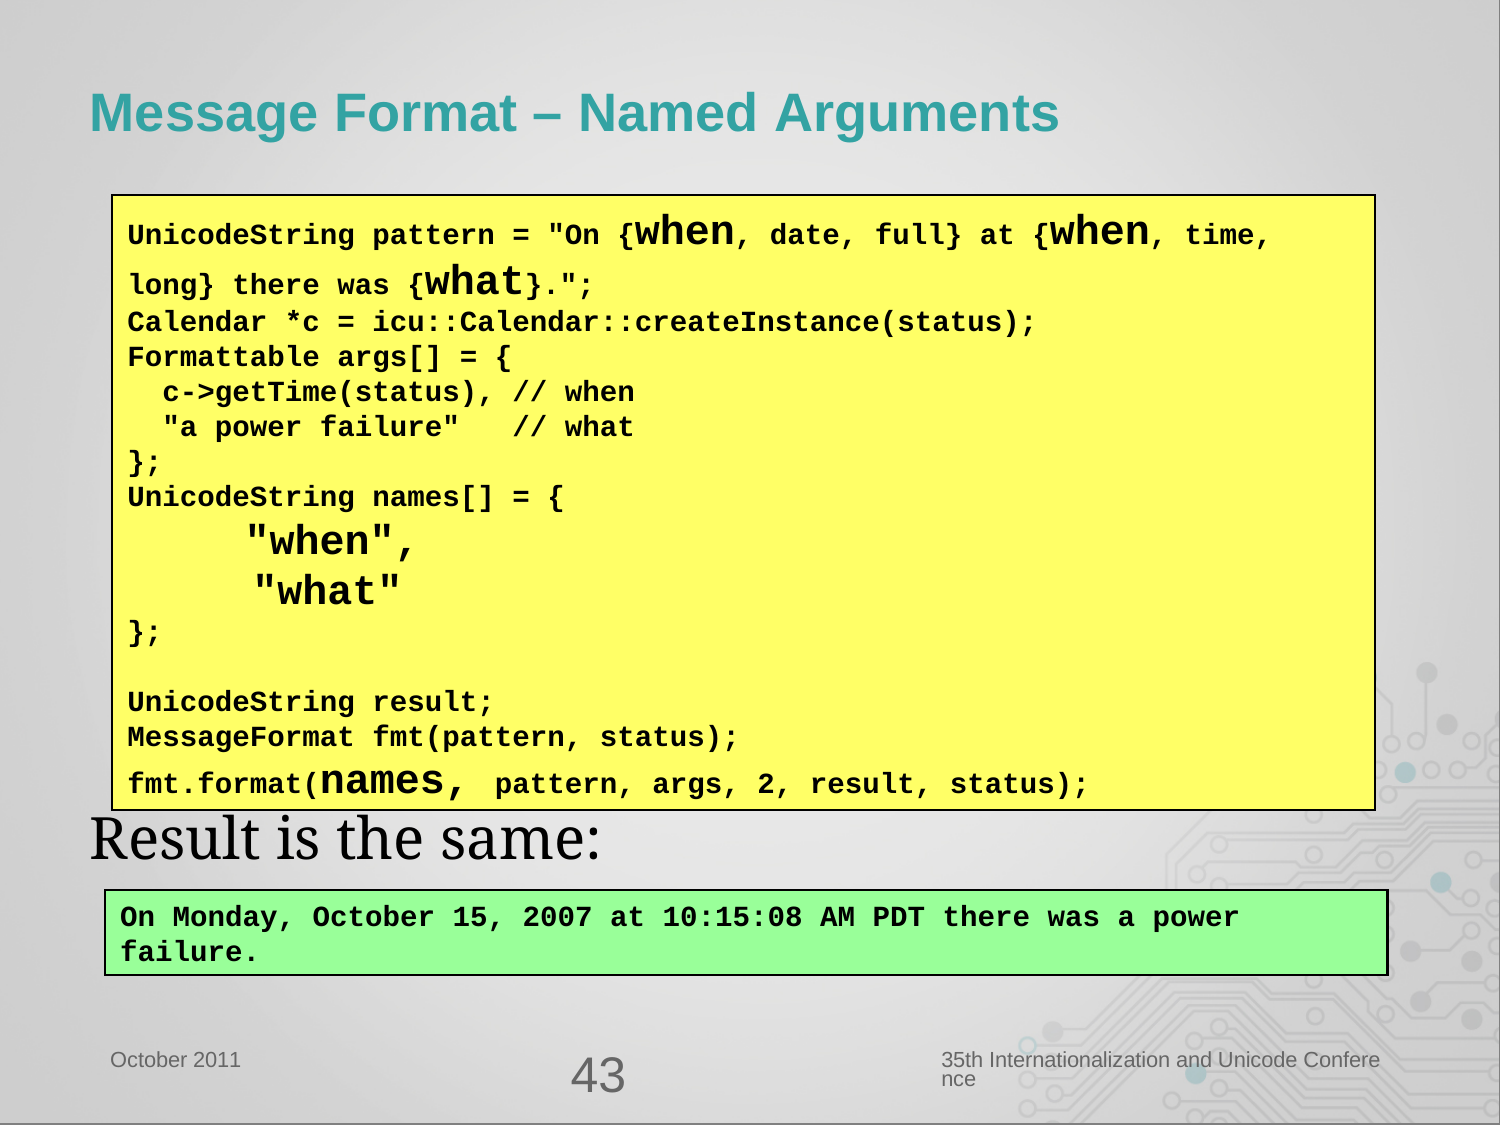

# Message Format – Named Arguments
UnicodeString pattern = "On {when, date, full} at {when, time, long} there was {what}.";
Calendar *c = icu::Calendar::createInstance(status);
Formattable args[] = {
 c->getTime(status), // when
 "a power failure" // what
};
UnicodeString names[] = {
 "when",
 "what"
};
UnicodeString result;
MessageFormat fmt(pattern, status);
fmt.format(names, pattern, args, 2, result, status);
Result is the same:
On Monday, October 15, 2007 at 10:15:08 AM PDT there was a power failure.
October 2011
43
35th Internationalization and Unicode Conference